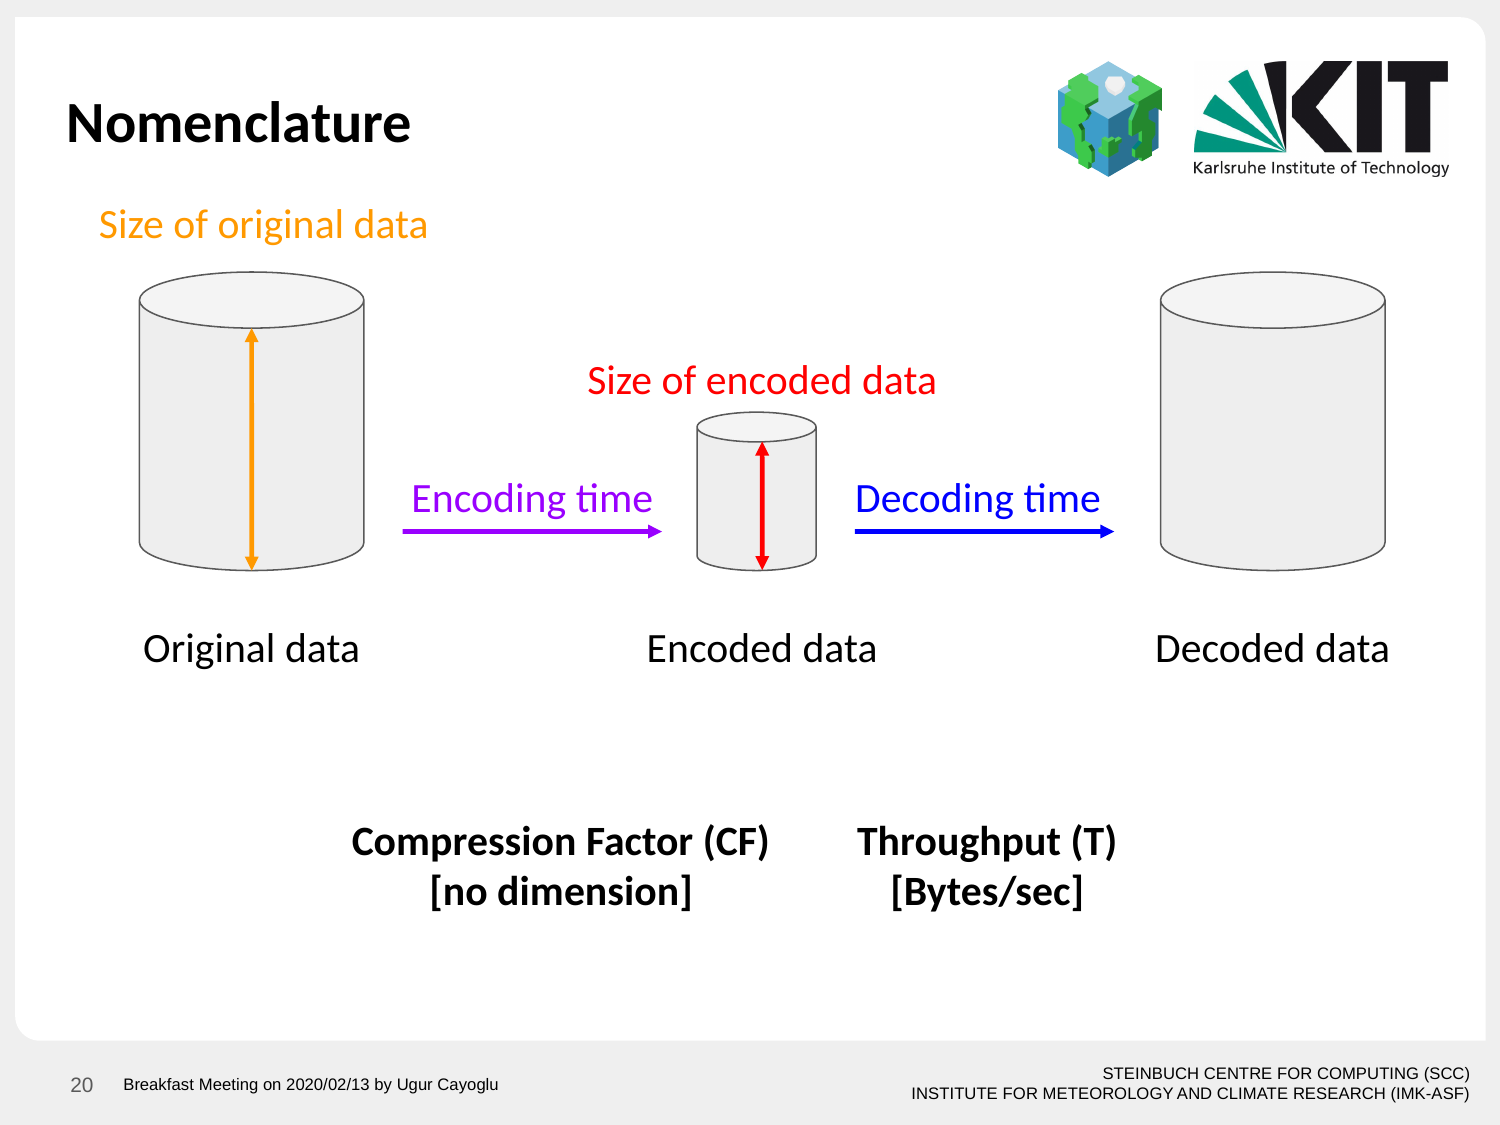

# Nomenclature
Size of original data
Size of encoded data
Encoding time
Decoding time
Original data
Encoded data
Decoded data
Compression Factor (CF)
[no dimension]
Throughput (T)
[Bytes/sec]
STEINBUCH CENTRE FOR COMPUTING (SCC)
INSTITUTE FOR METEOROLOGY AND CLIMATE RESEARCH (IMK-ASF)
Breakfast Meeting on 2020/02/13 by Ugur Cayoglu